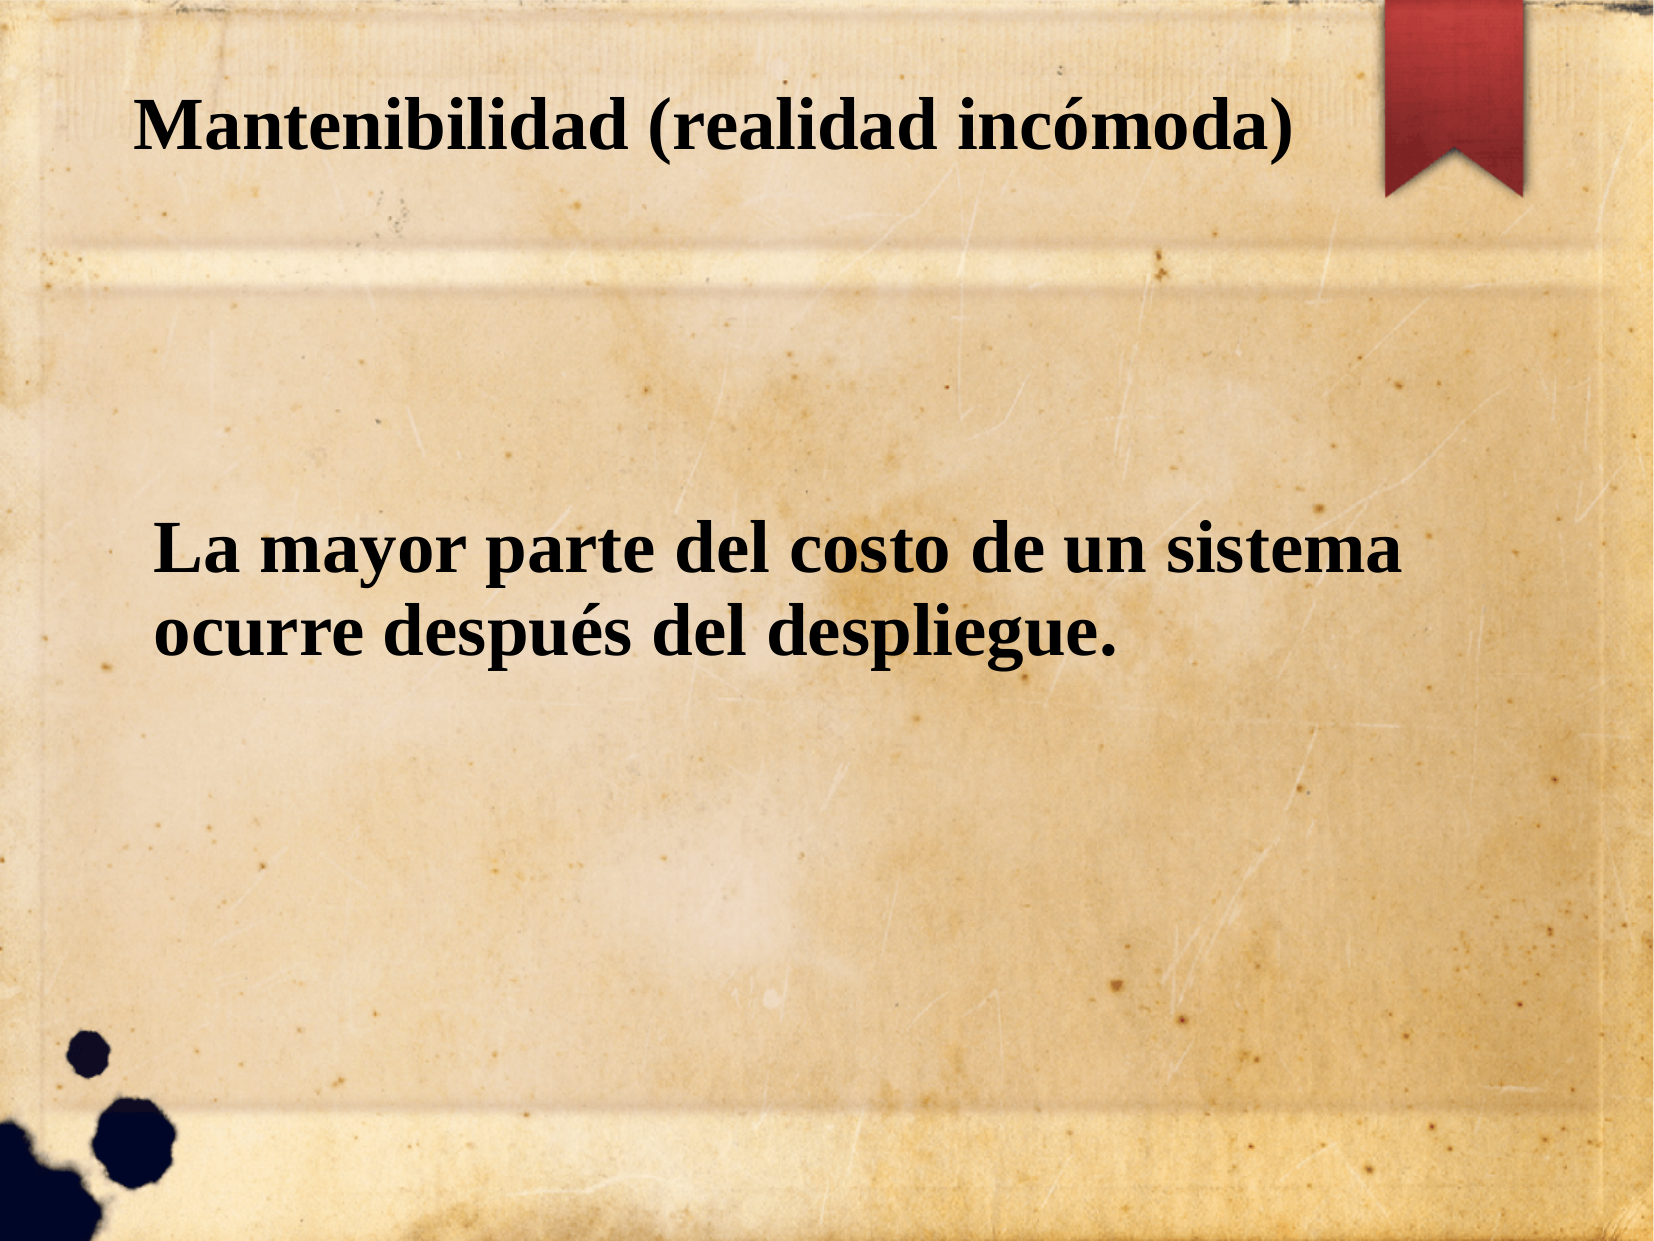

# Mantenibilidad (realidad incómoda)
La mayor parte del costo de un sistema ocurre después del despliegue.